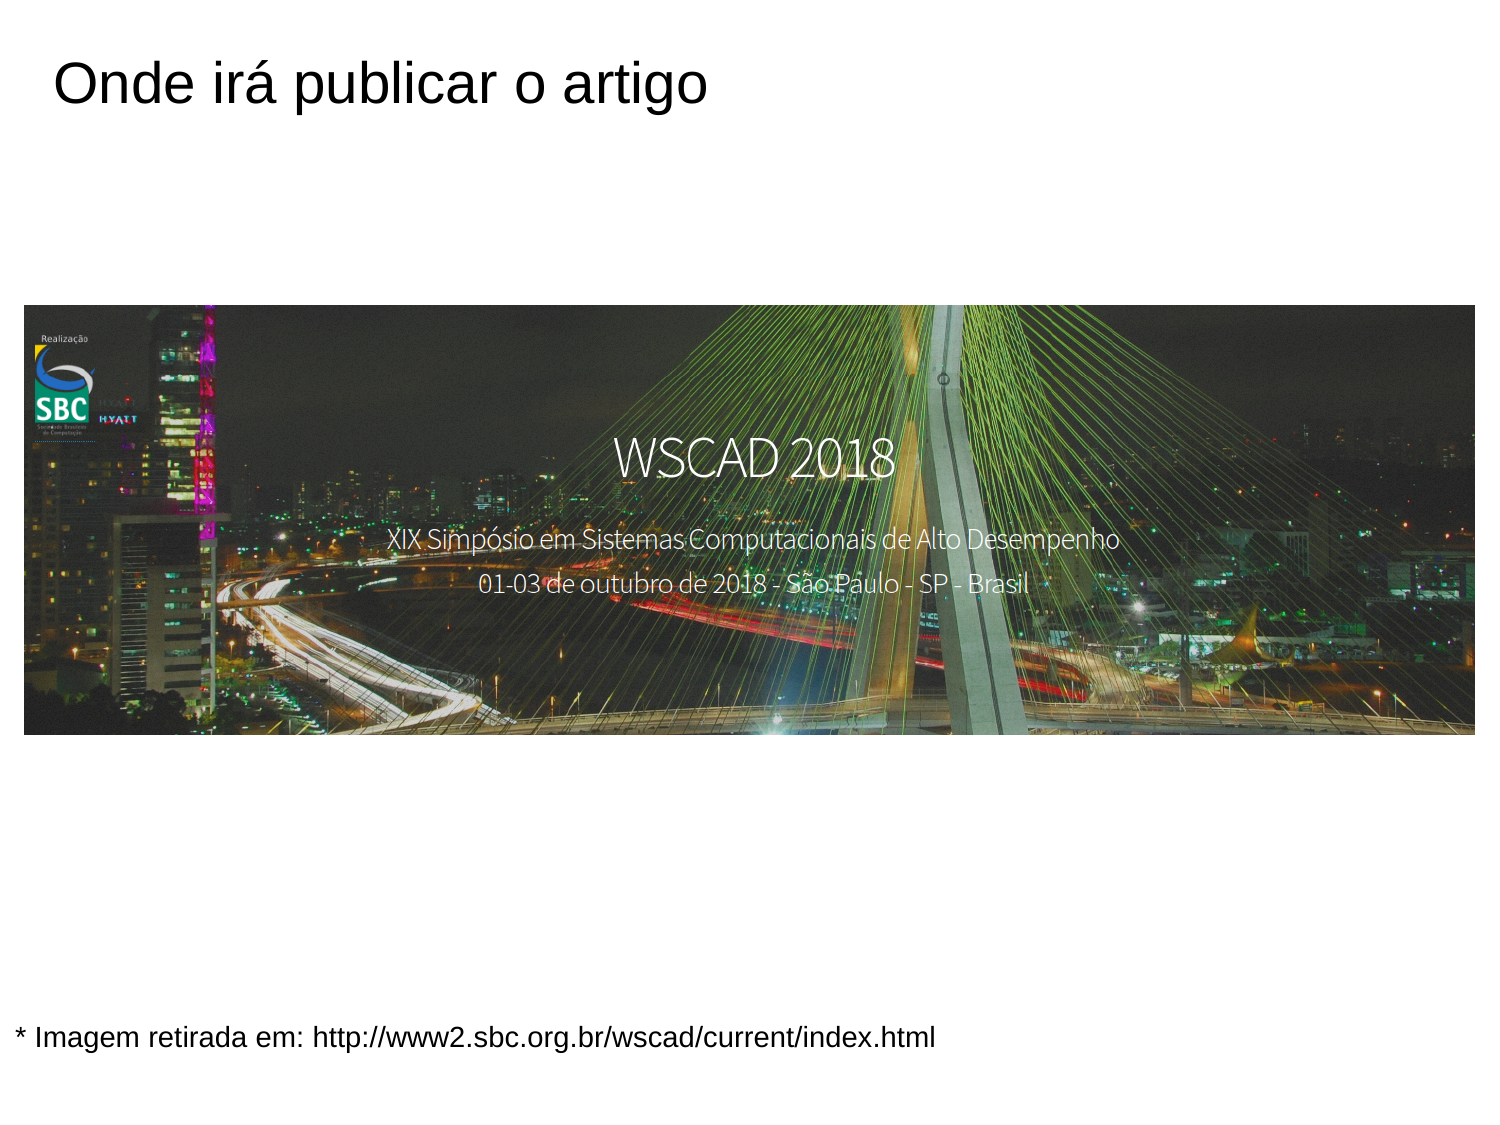

# Onde irá publicar o artigo
* Imagem retirada em: http://www2.sbc.org.br/wscad/current/index.html